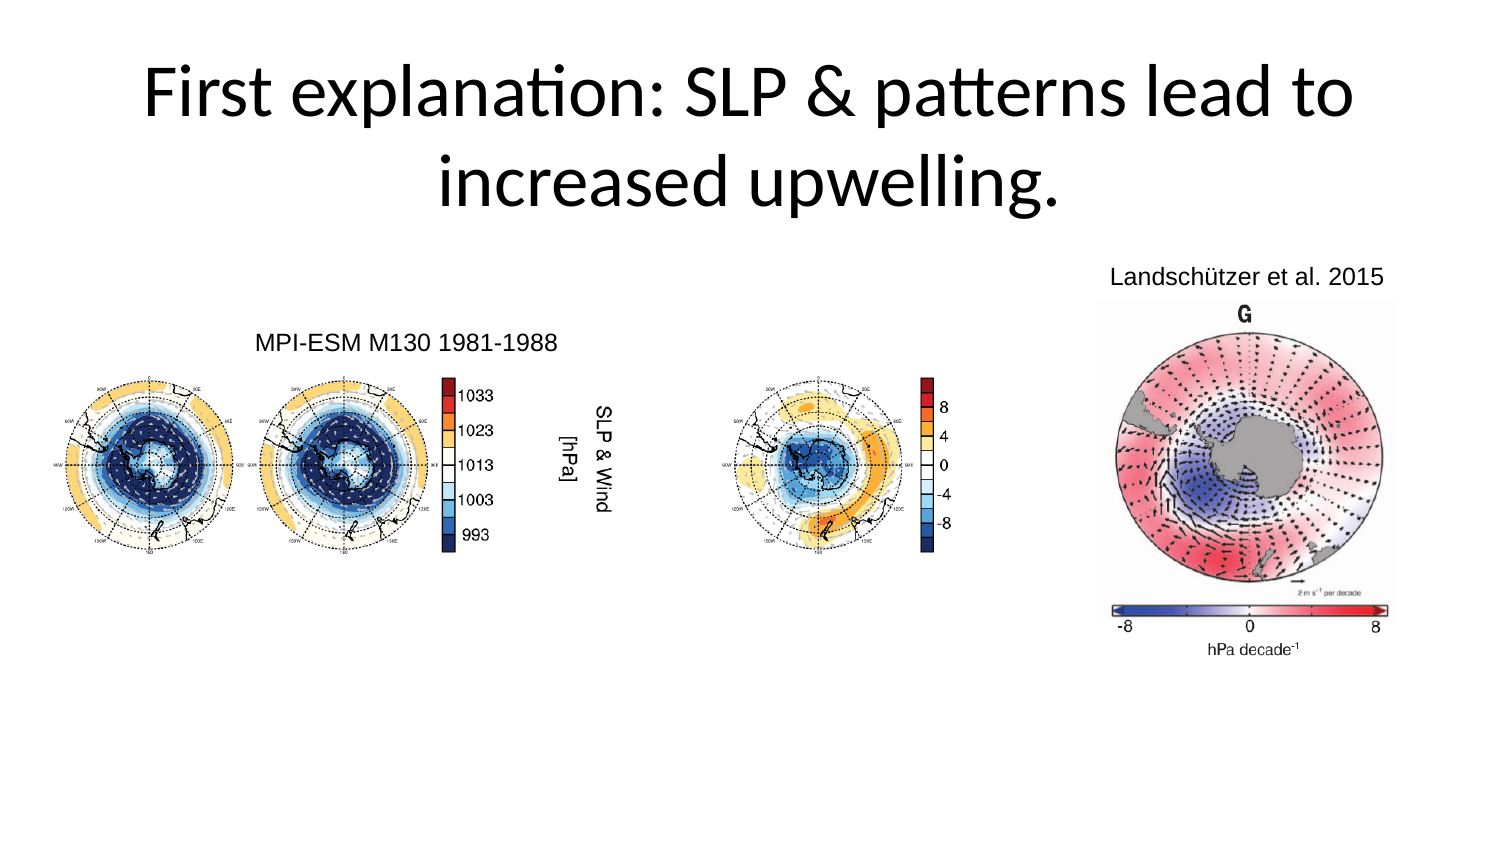

# First explanation: SLP & patterns lead to increased upwelling.
Landschützer et al. 2015
MPI-ESM M130 1981-1988